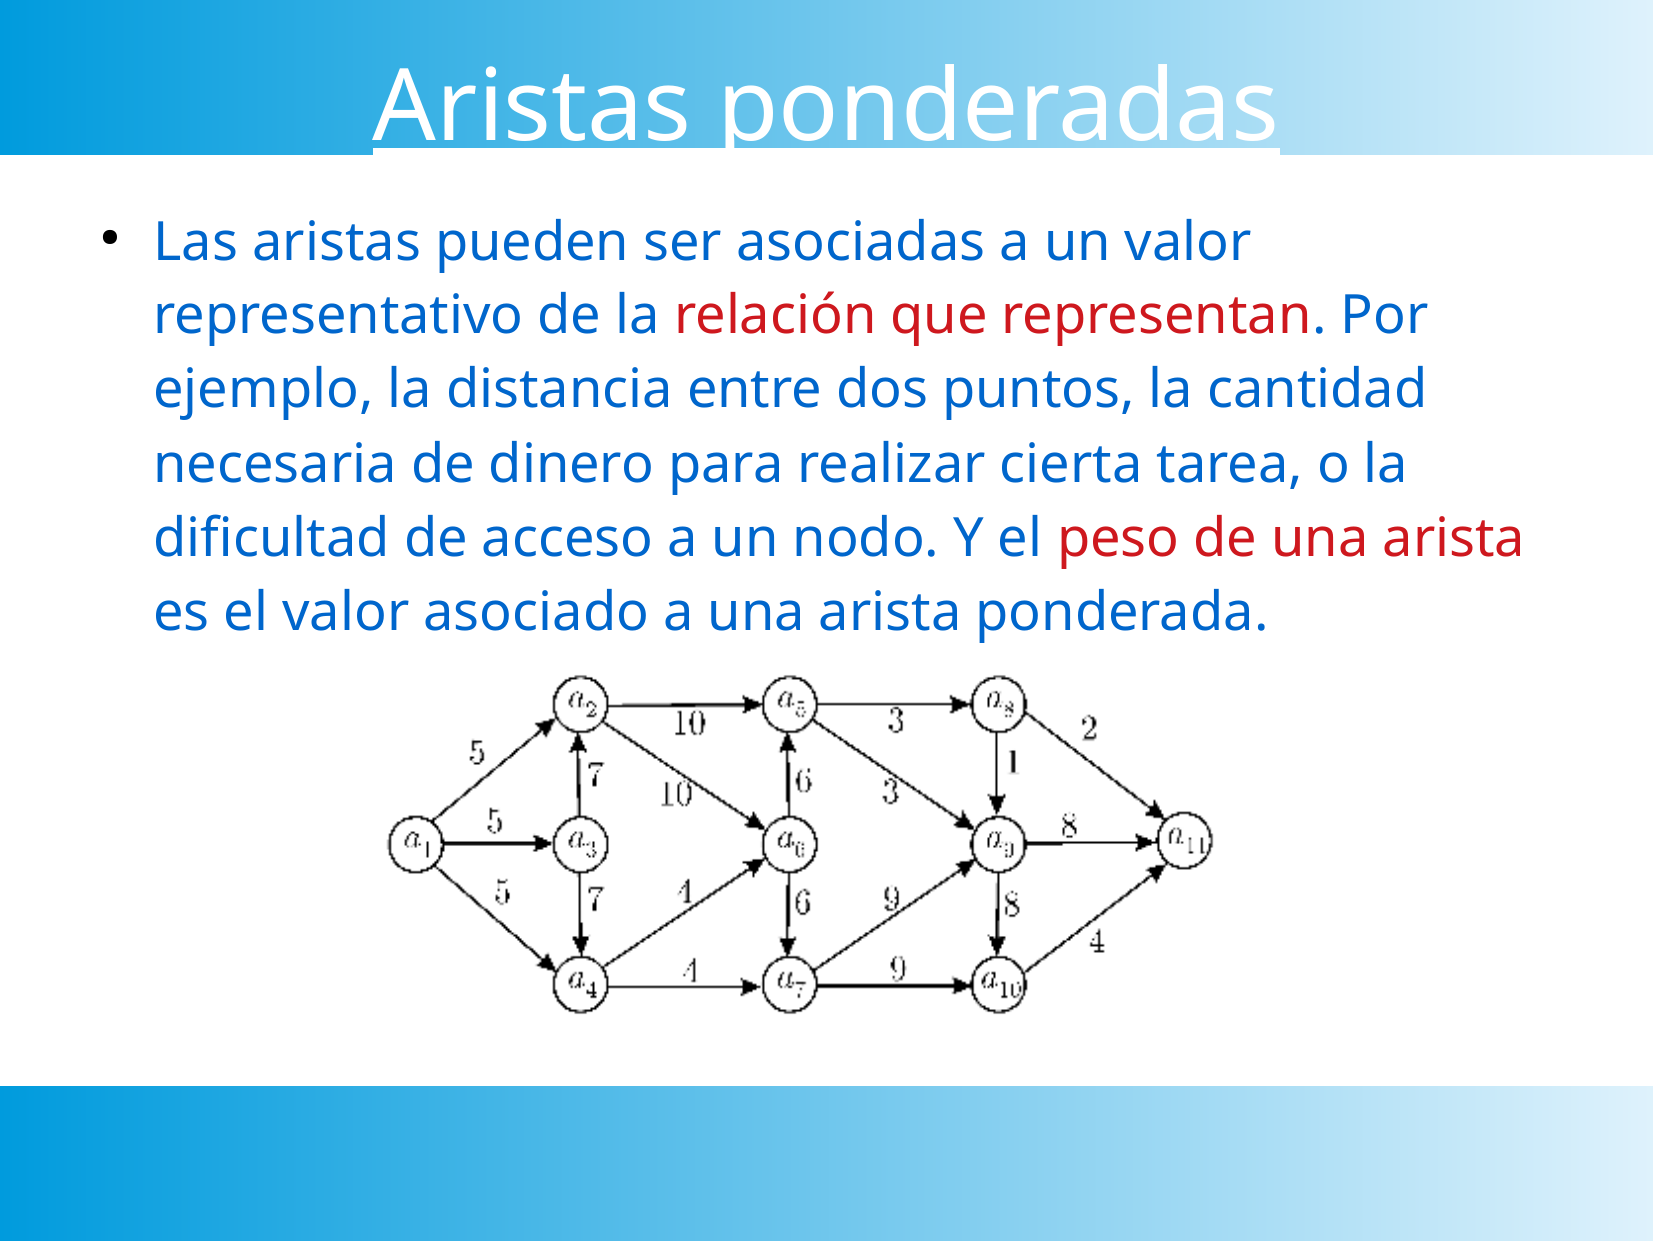

# Aristas ponderadas
Las aristas pueden ser asociadas a un valor representativo de la relación que representan. Por ejemplo, la distancia entre dos puntos, la cantidad necesaria de dinero para realizar cierta tarea, o la dificultad de acceso a un nodo. Y el peso de una arista es el valor asociado a una arista ponderada.